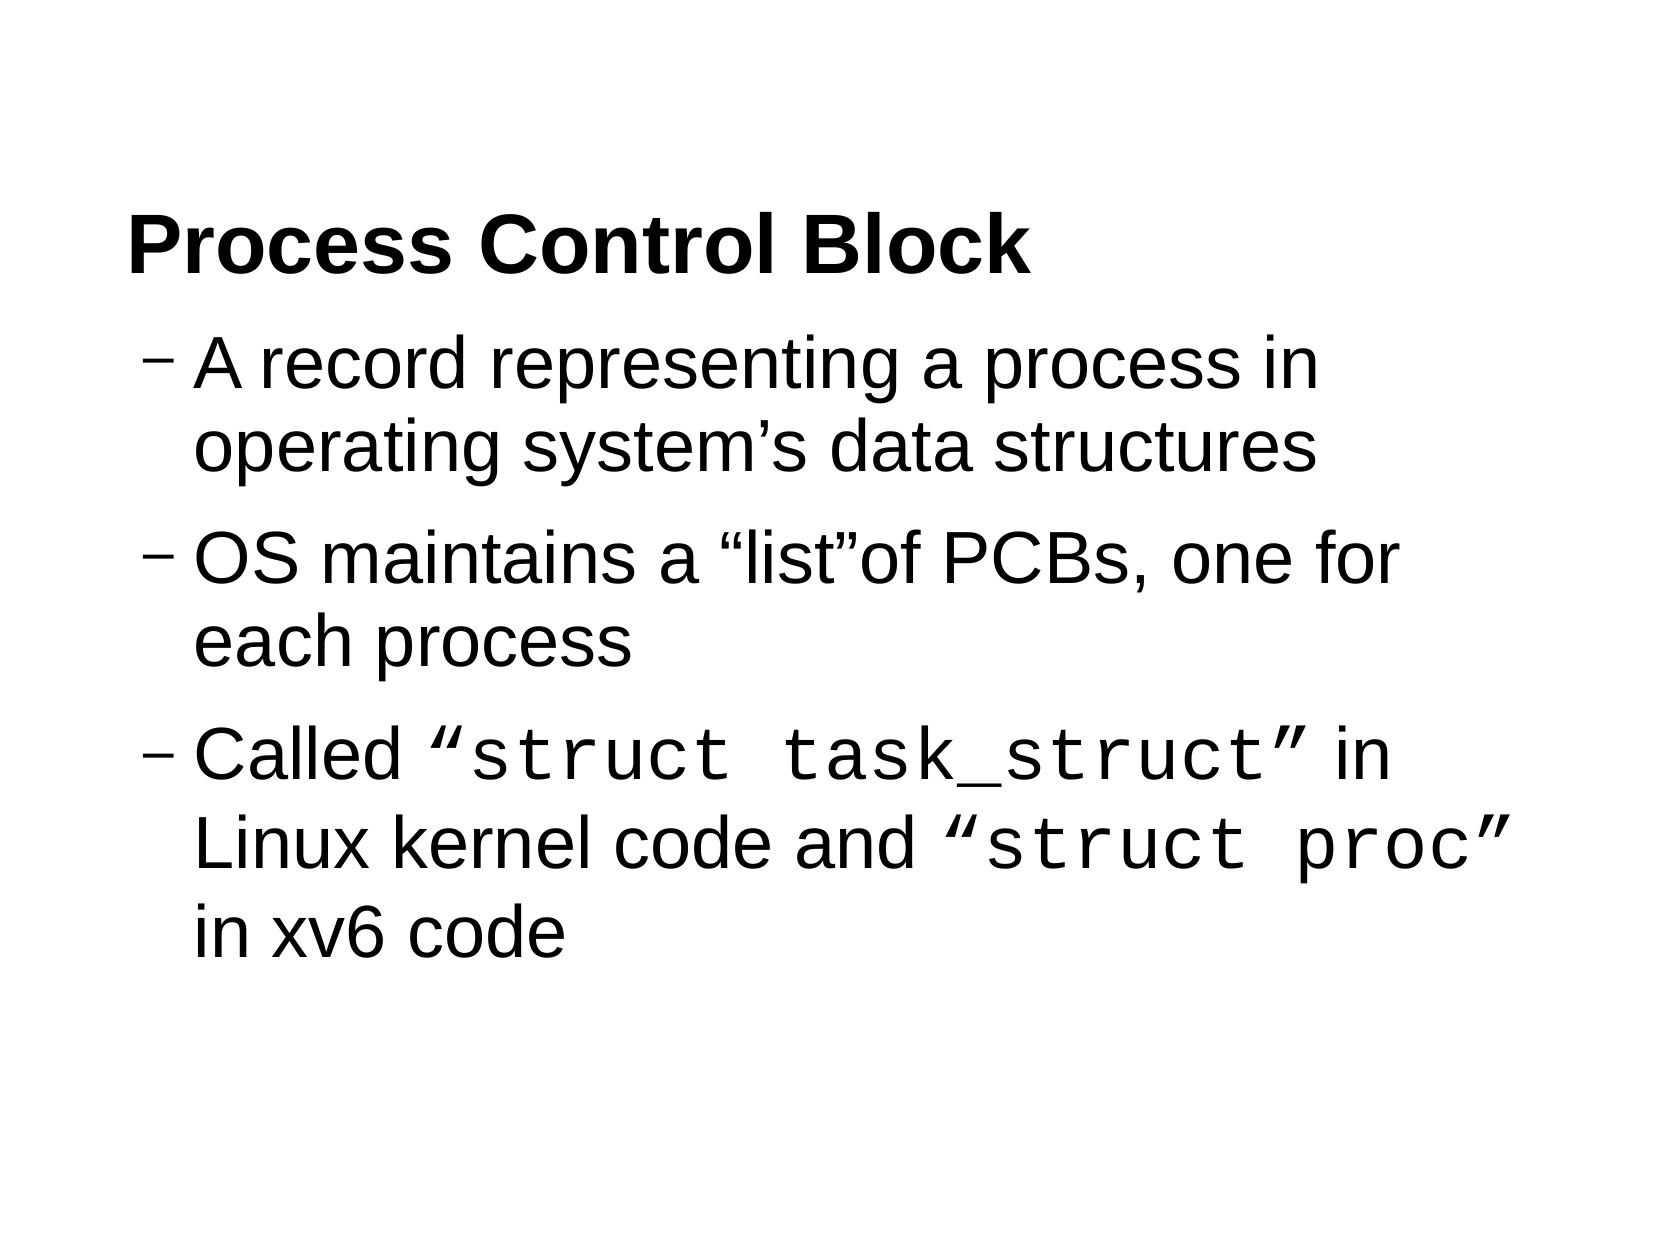

# Process Control Block
A record representing a process in operating system’s data structures
OS maintains a “list”of PCBs, one for each process
Called “struct task_struct” in Linux kernel code and “struct proc” in xv6 code